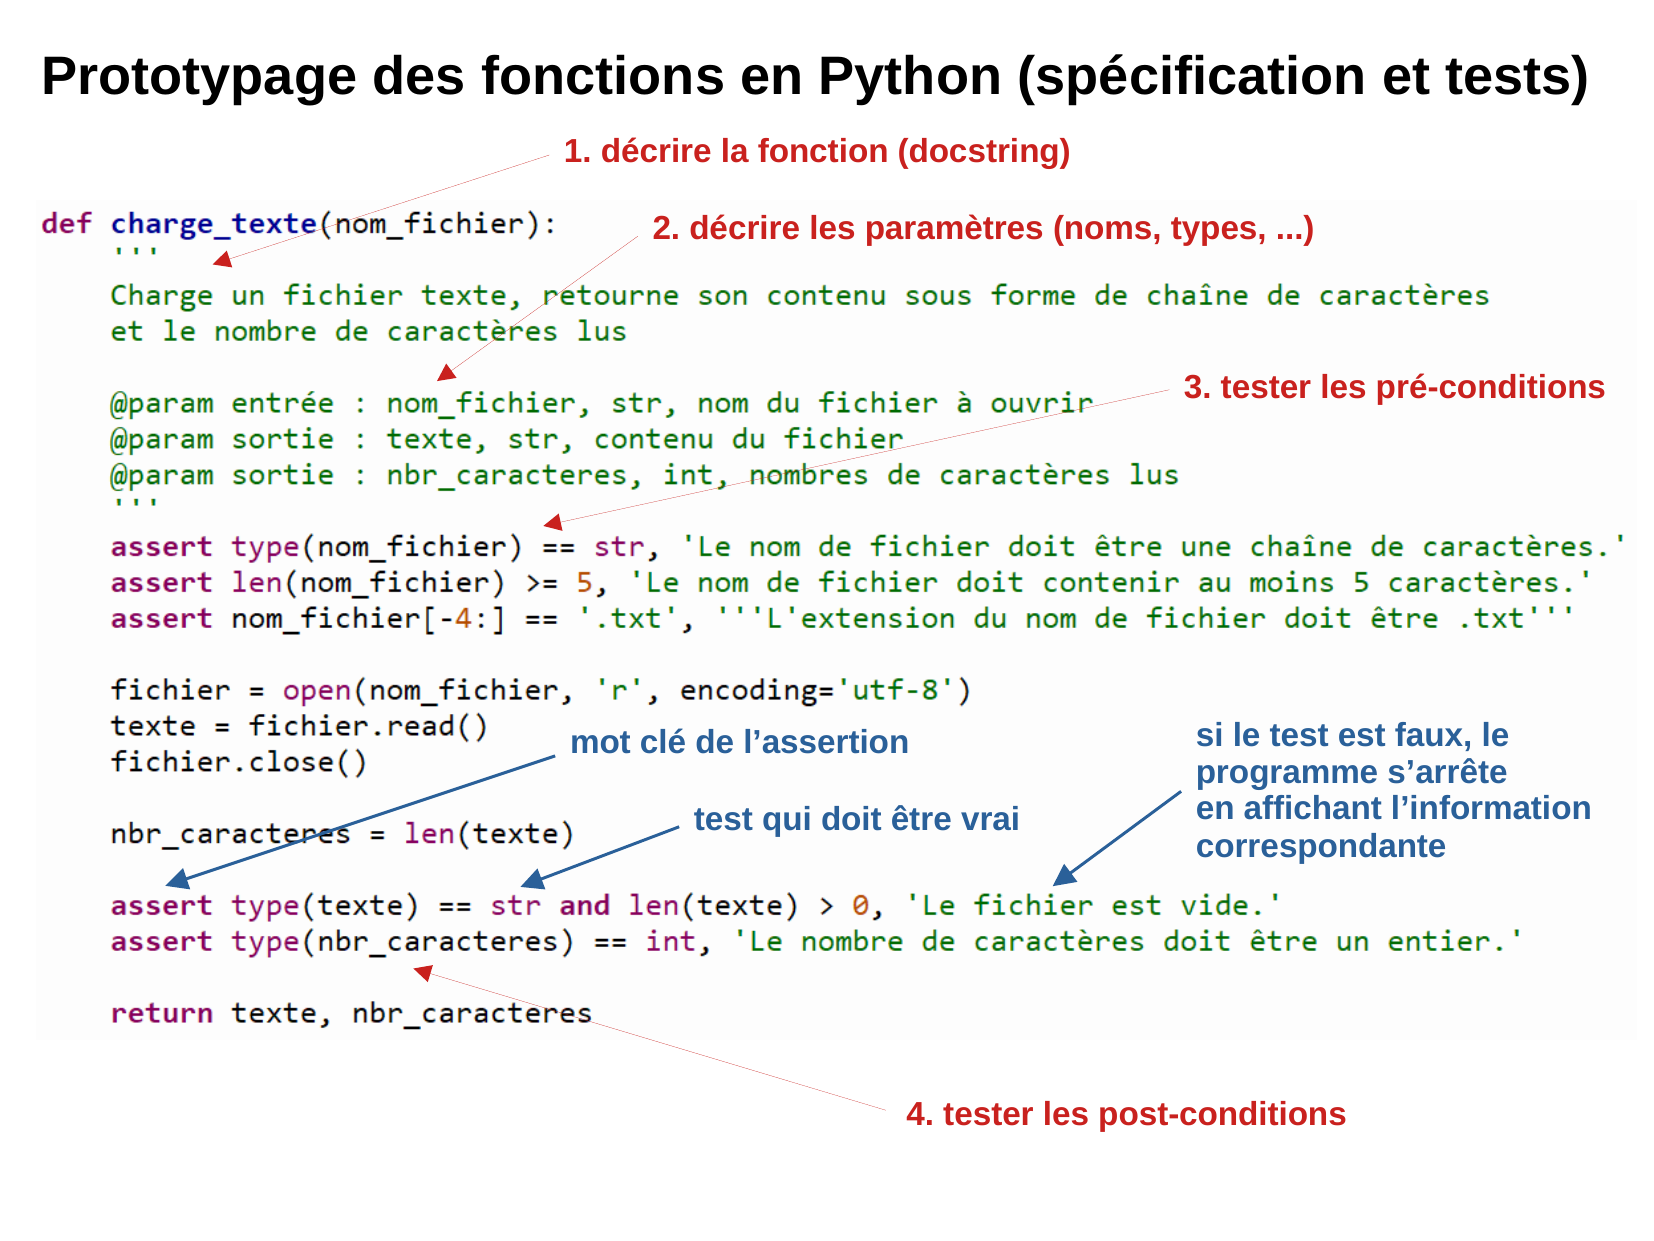

Prototypage des fonctions en Python (spécification et tests)
1. décrire la fonction (docstring)
2. décrire les paramètres (noms, types, ...)
3. tester les pré-conditions
si le test est faux, le programme s’arrête
en affichant l’information correspondante
mot clé de l’assertion
test qui doit être vrai
4. tester les post-conditions